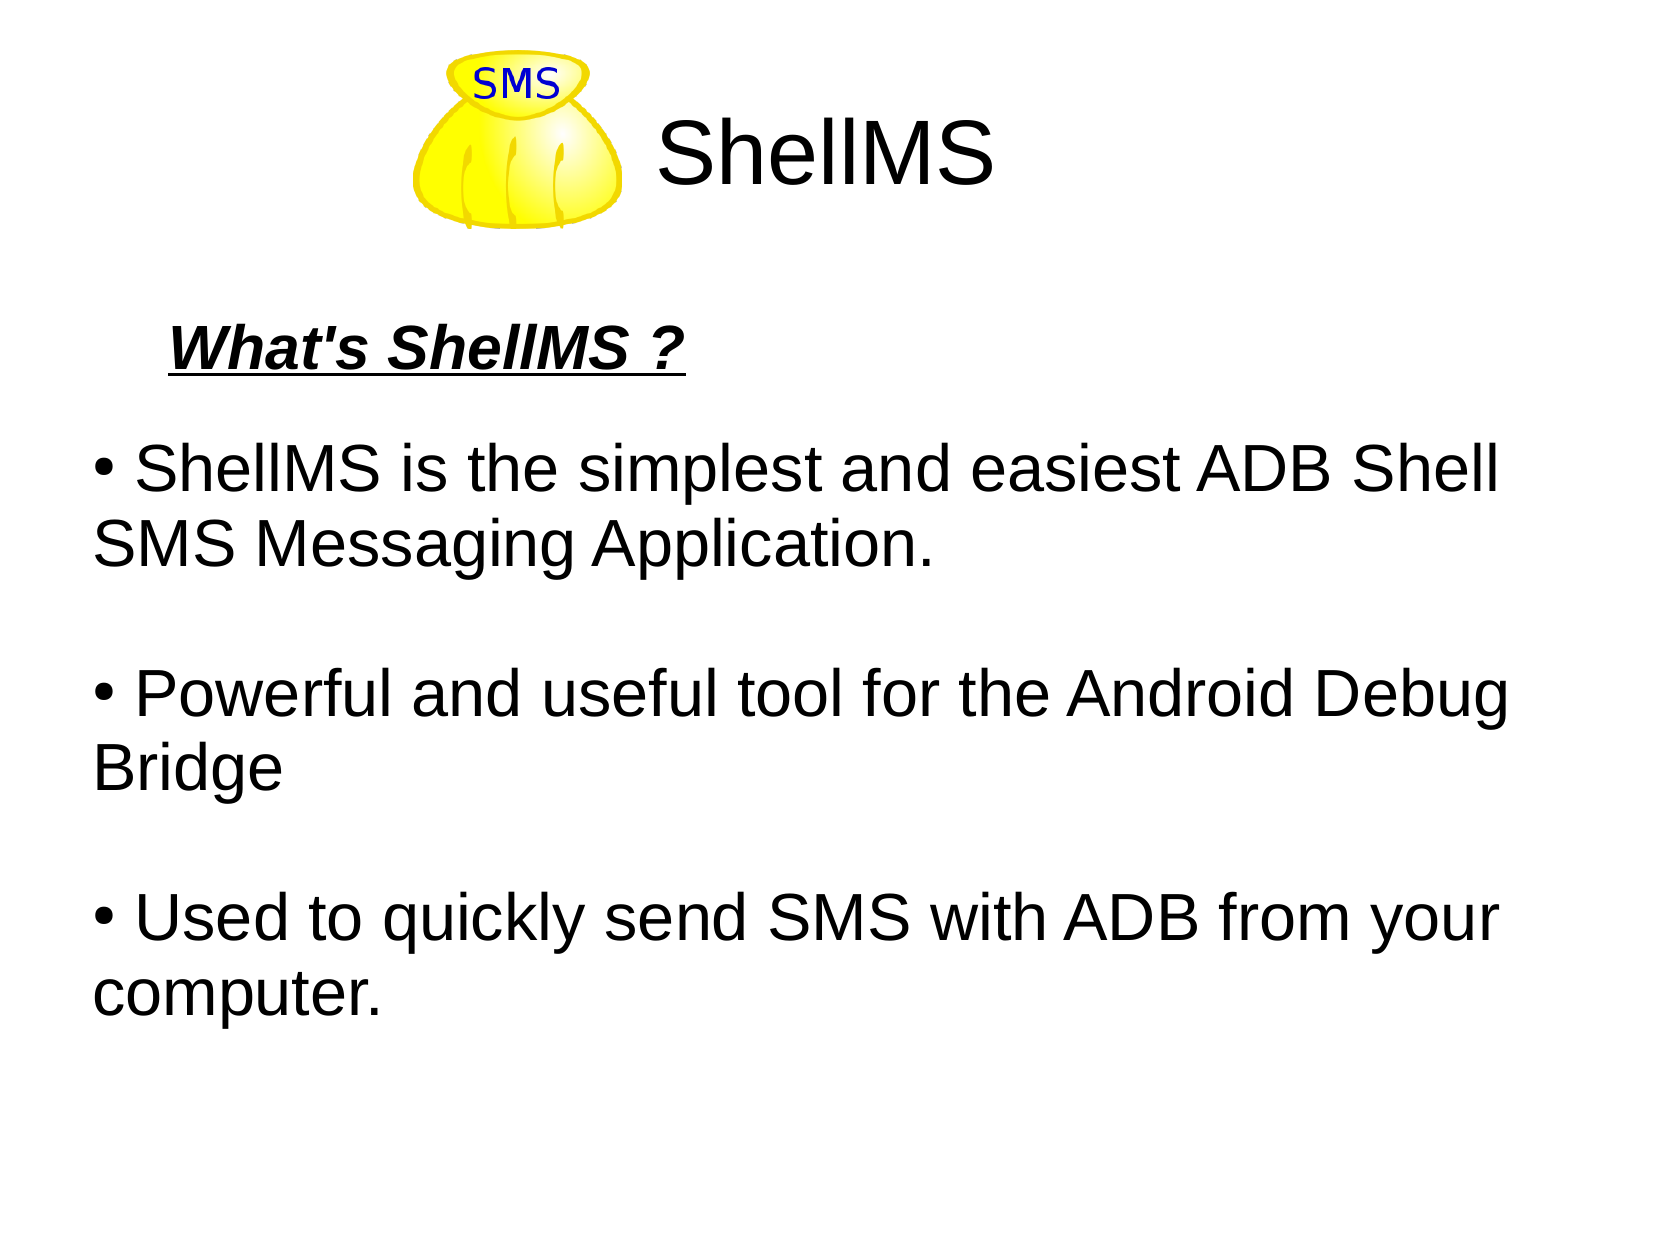

# ShellMS
What's ShellMS ?
 ShellMS is the simplest and easiest ADB Shell SMS Messaging Application.
 Powerful and useful tool for the Android Debug Bridge
 Used to quickly send SMS with ADB from your computer.